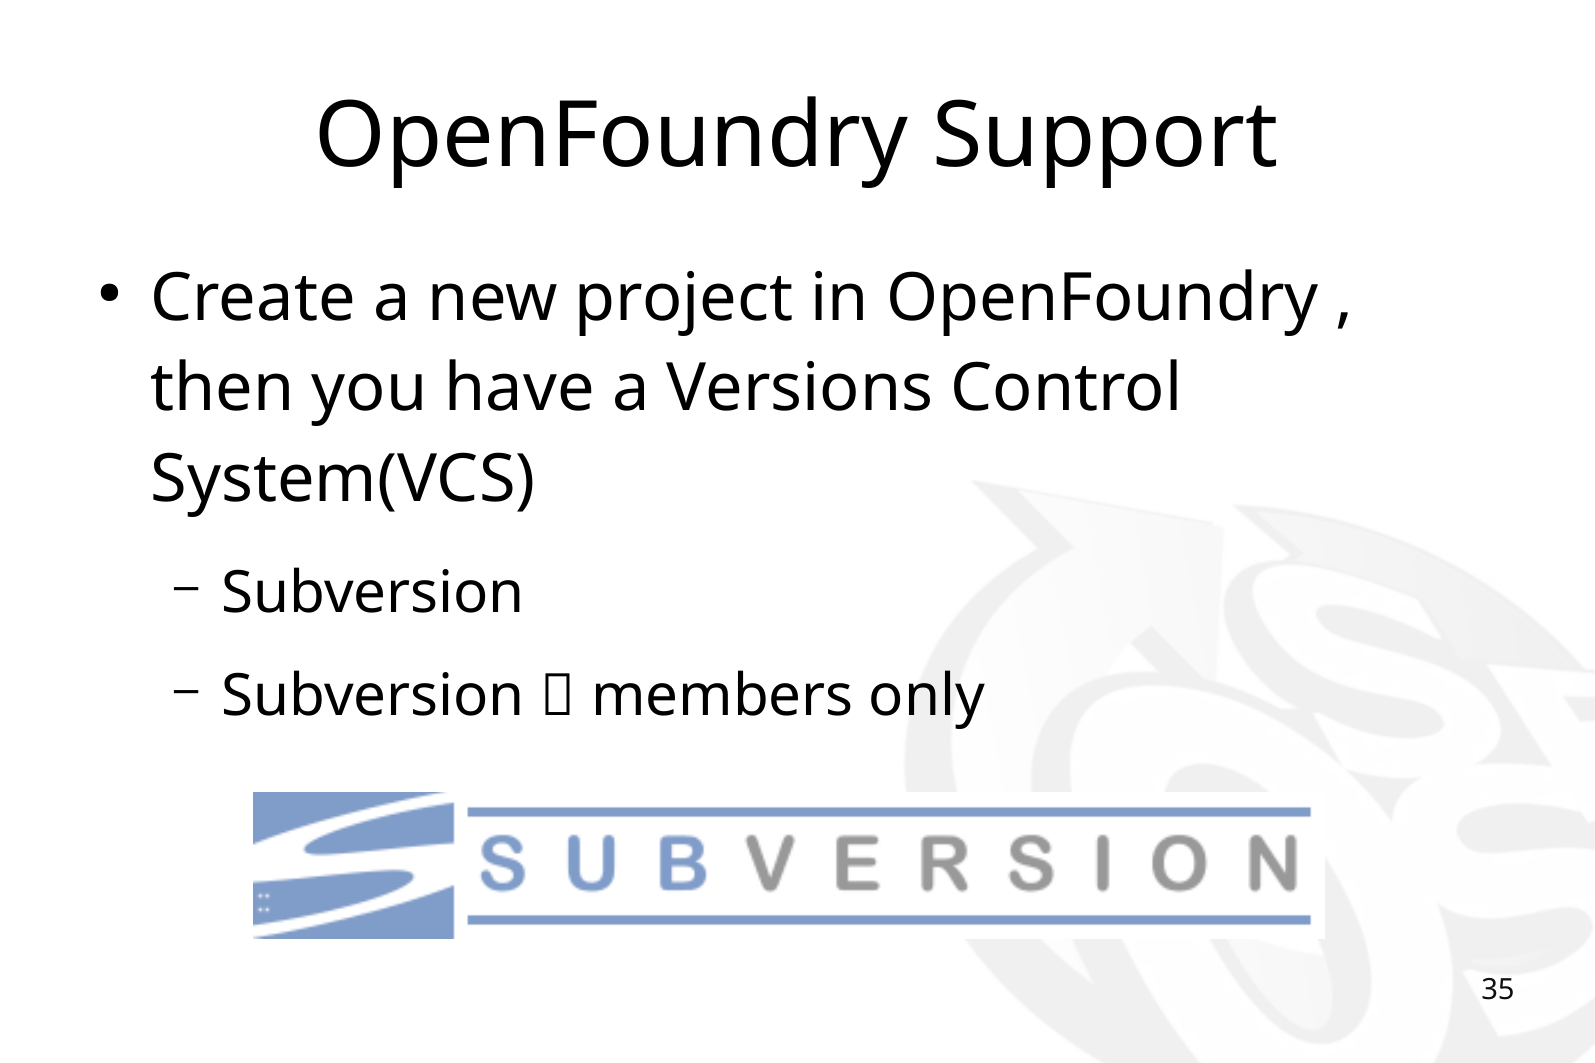

# OpenFoundry Support
Create a new project in OpenFoundry , then you have a Versions Control System(VCS)
Subversion
Subversion：members only
35